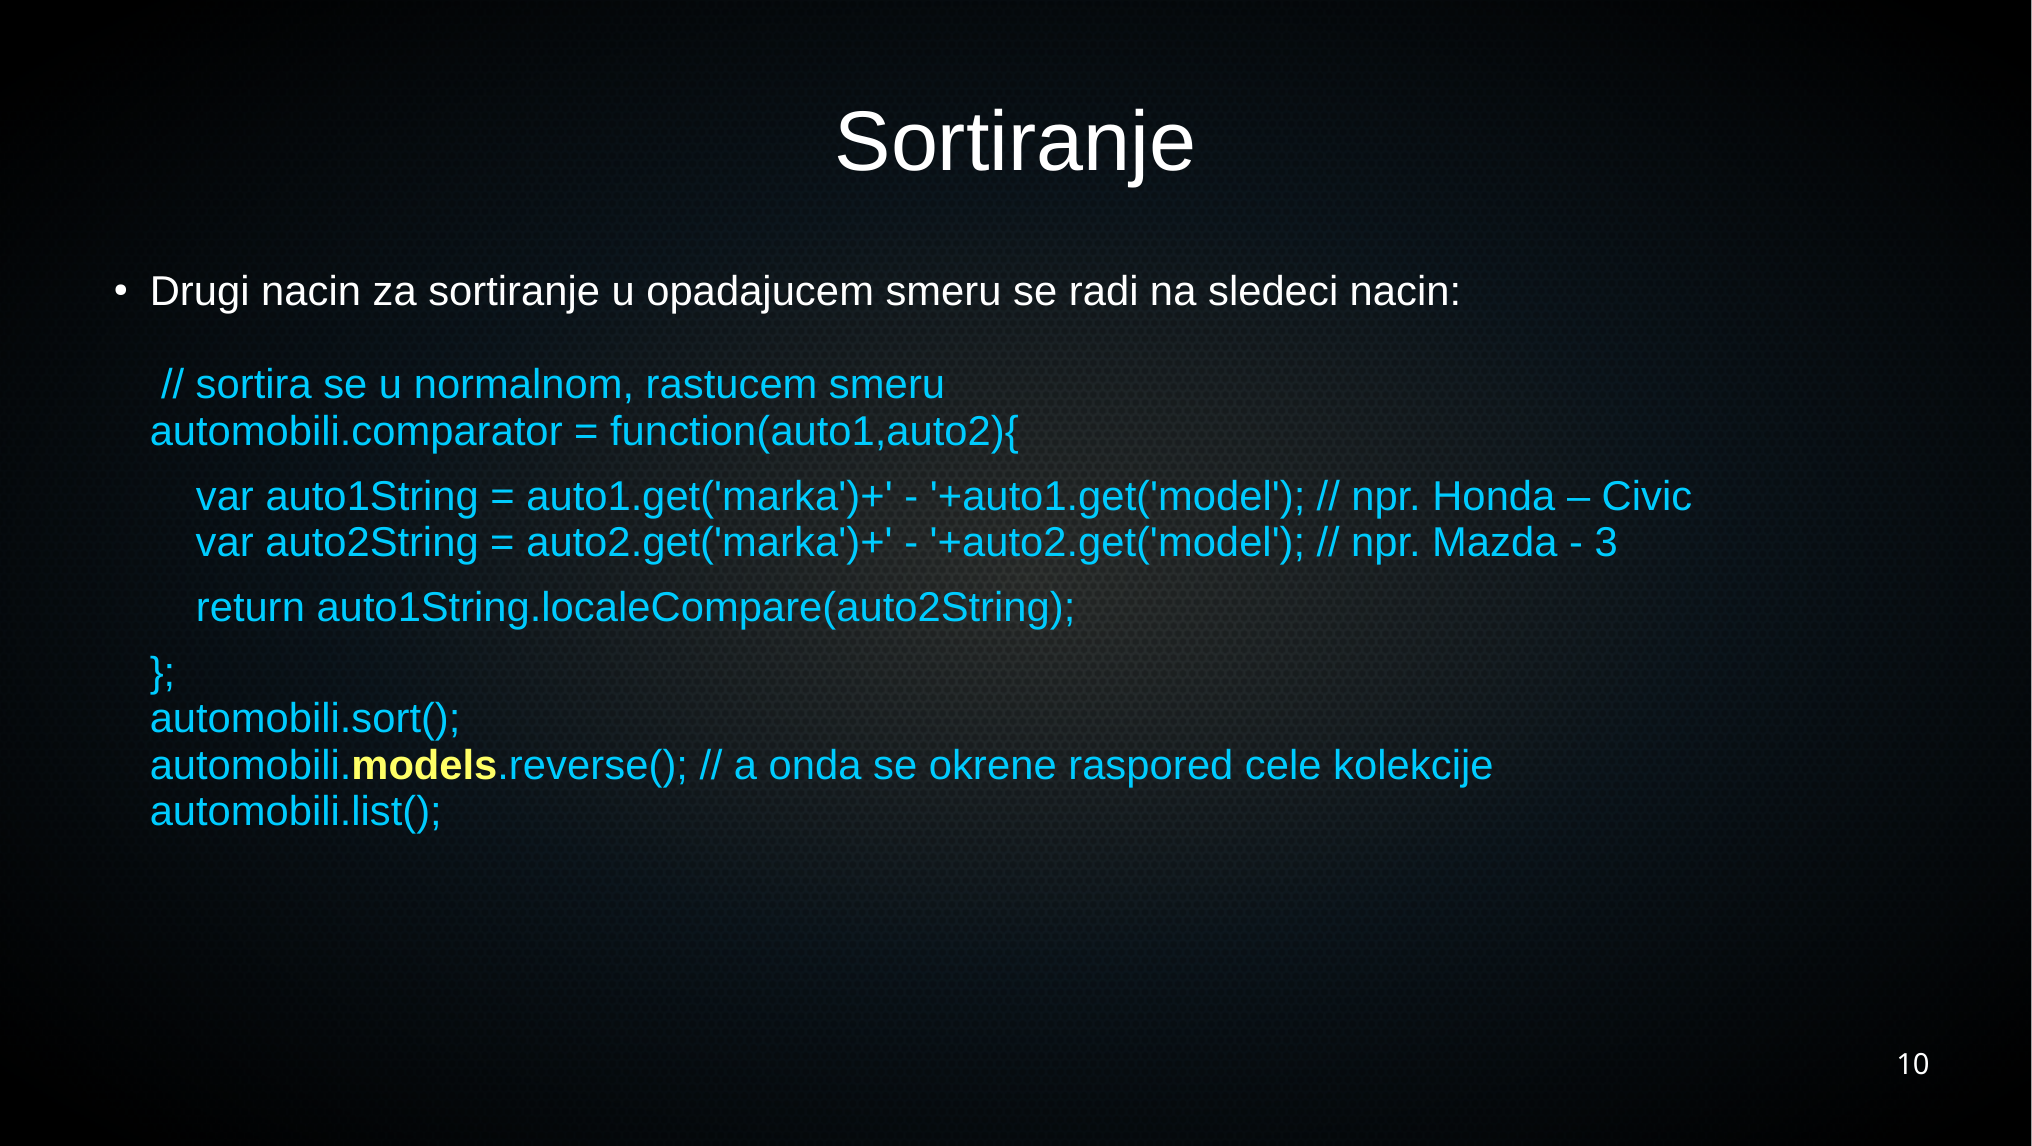

# Sortiranje
Drugi nacin za sortiranje u opadajucem smeru se radi na sledeci nacin:
 // sortira se u normalnom, rastucem smeru
automobili.comparator = function(auto1,auto2){
 var auto1String = auto1.get('marka')+' - '+auto1.get('model'); // npr. Honda – Civic
 var auto2String = auto2.get('marka')+' - '+auto2.get('model'); // npr. Mazda - 3
 return auto1String.localeCompare(auto2String);
};
automobili.sort();
automobili.models.reverse(); // a onda se okrene raspored cele kolekcije
automobili.list();
10